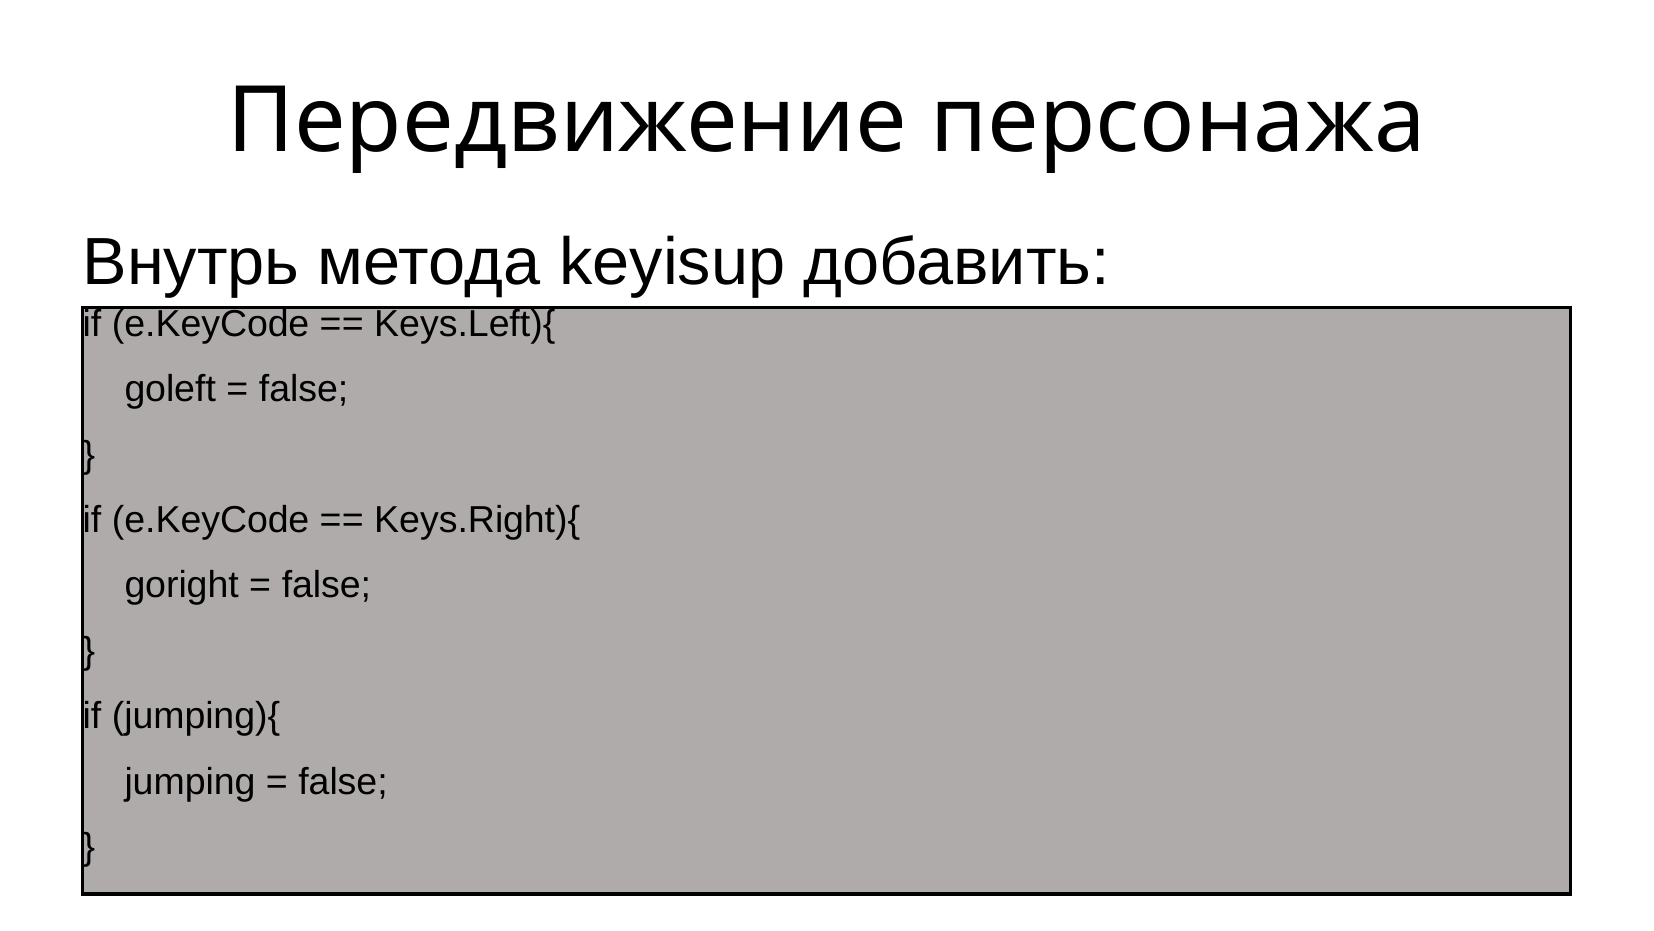

# Передвижение персонажа
Внутрь метода keyisup добавить:
if (e.KeyCode == Keys.Left){
 goleft = false;
}
if (e.KeyCode == Keys.Right){
 goright = false;
}
if (jumping){
 jumping = false;
}